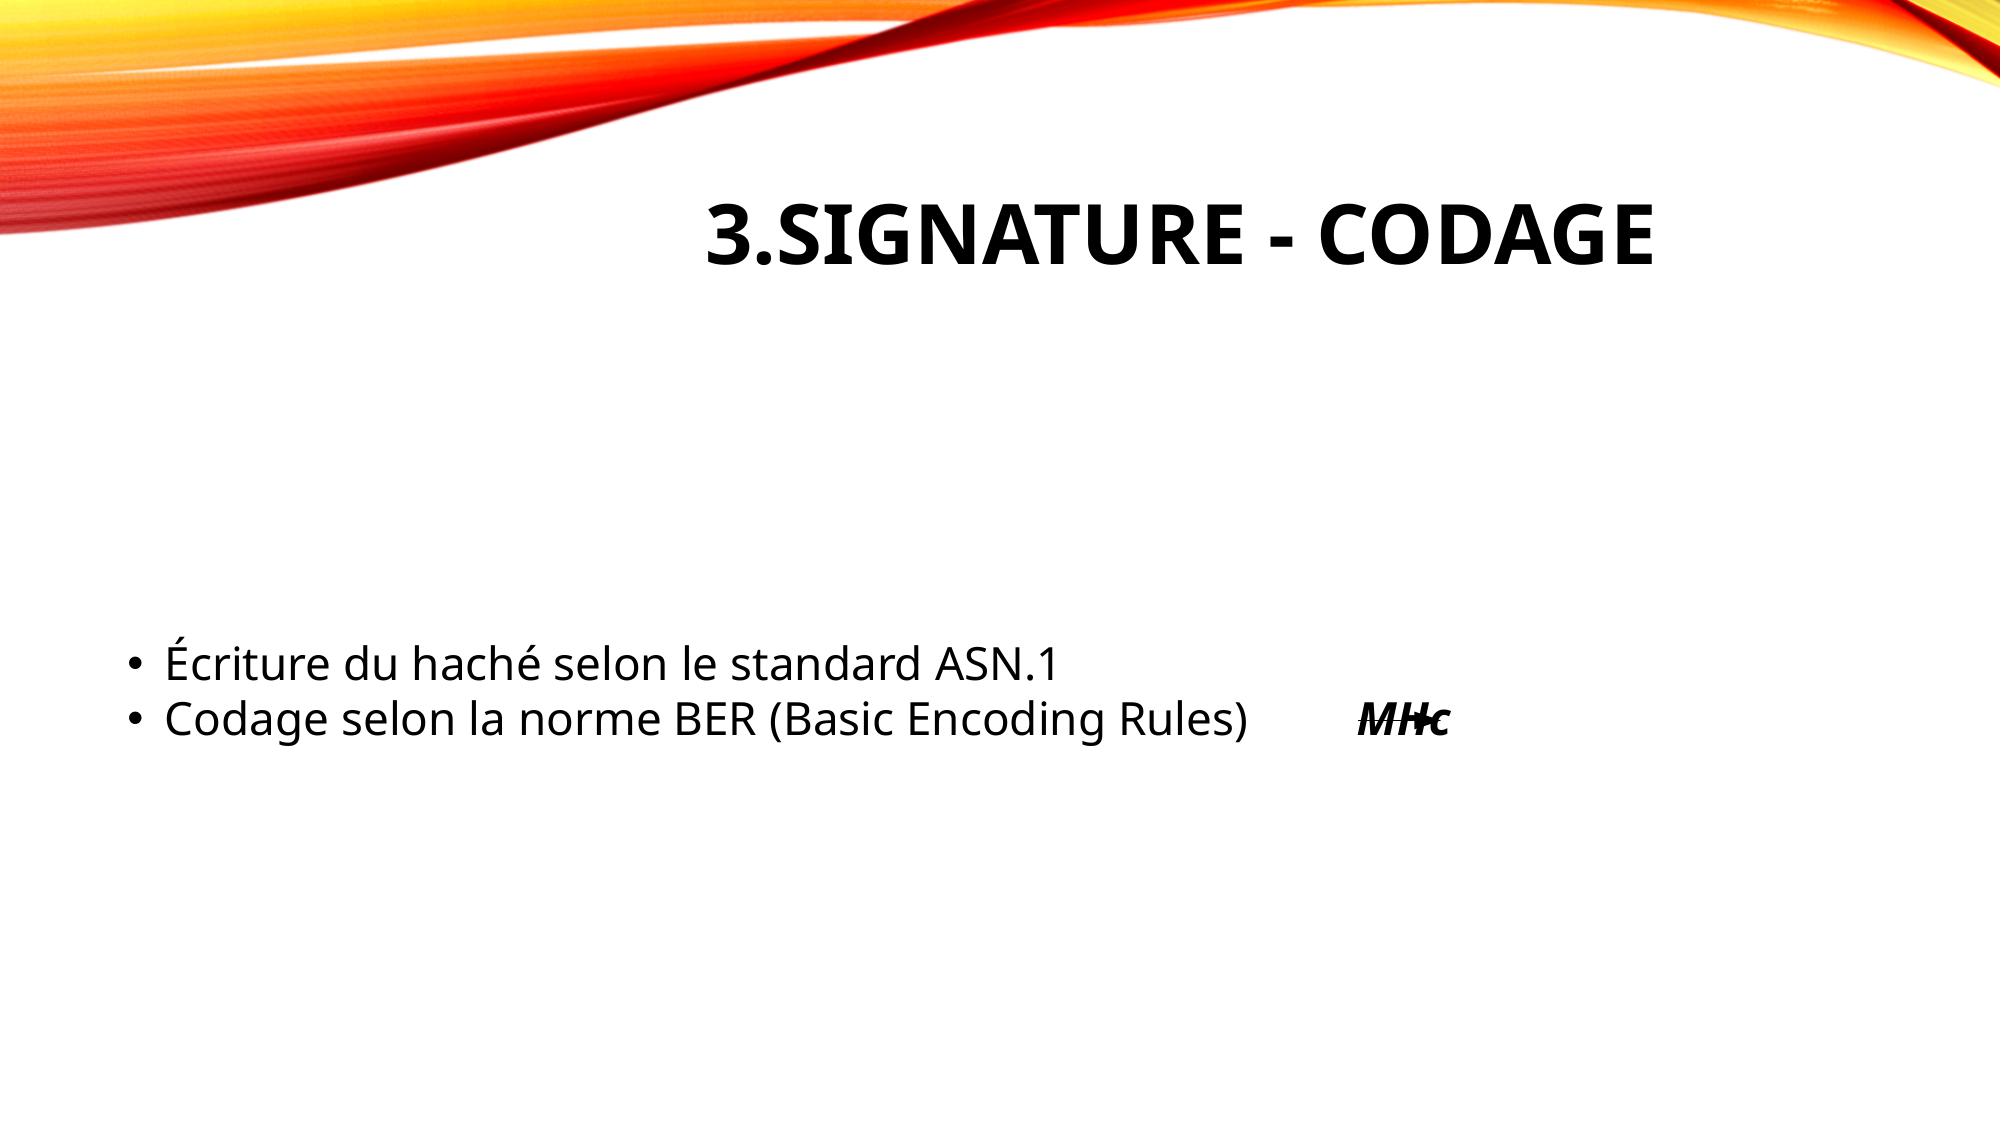

3.Signature - codage
Écriture du haché selon le standard ASN.1
Codage selon la norme BER (Basic Encoding Rules) MHc